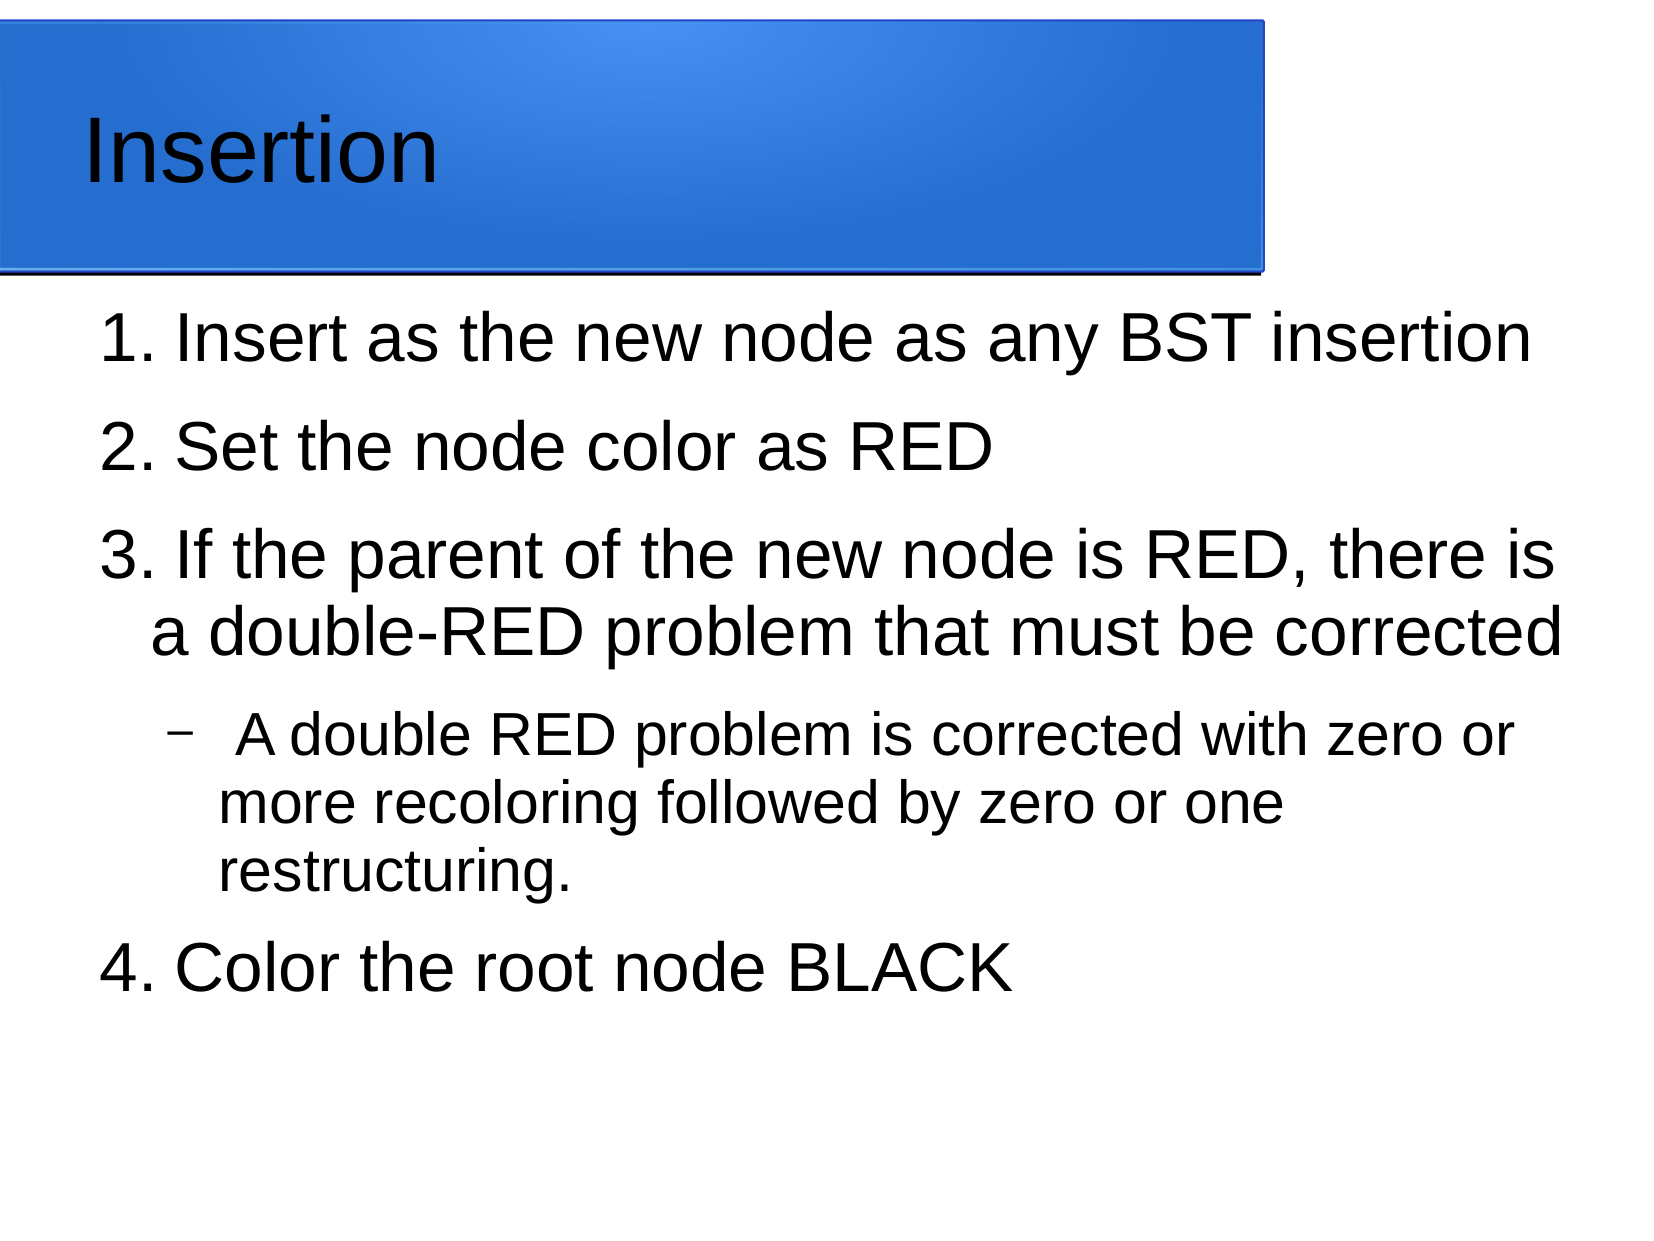

# Insertion
 Insert as the new node as any BST insertion
 Set the node color as RED
 If the parent of the new node is RED, there is a double-RED problem that must be corrected
 A double RED problem is corrected with zero or more recoloring followed by zero or one restructuring.
 Color the root node BLACK